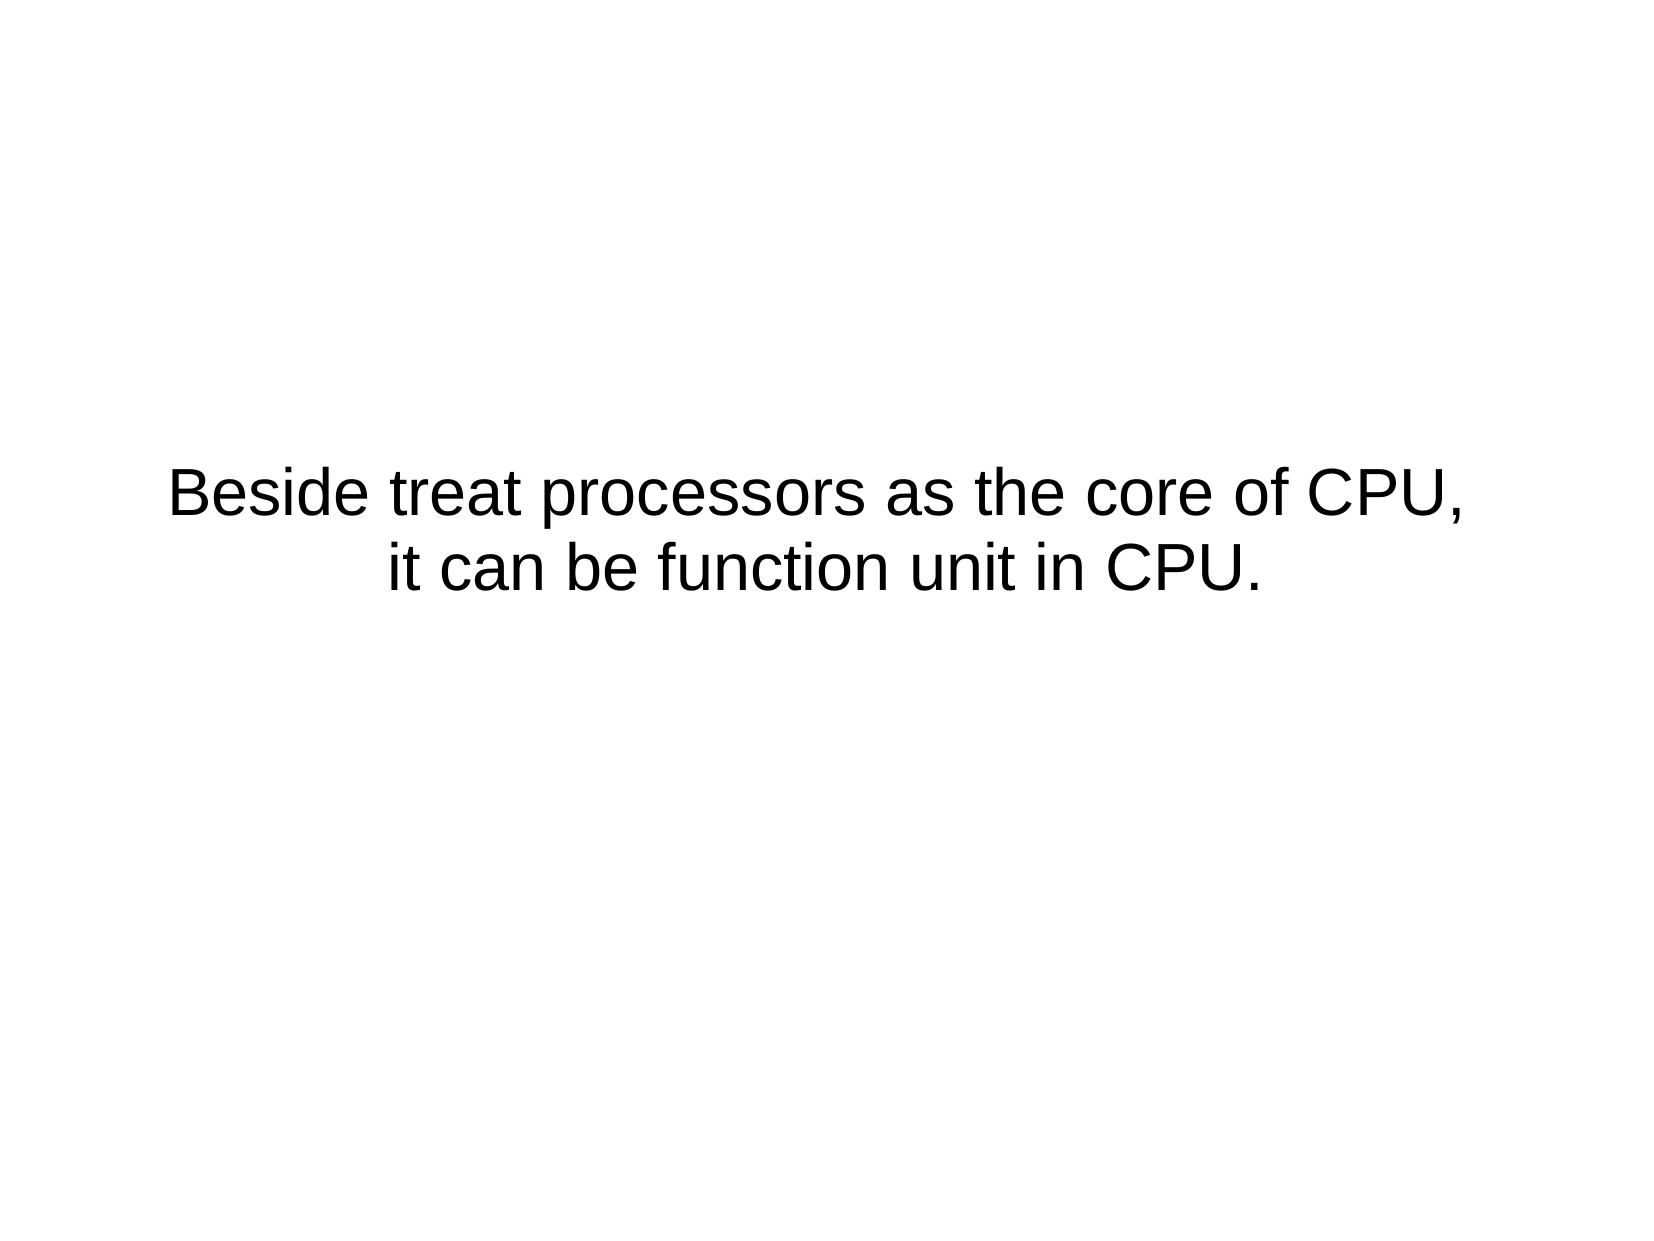

# Beside treat processors as the core of CPU,
it can be function unit in CPU.